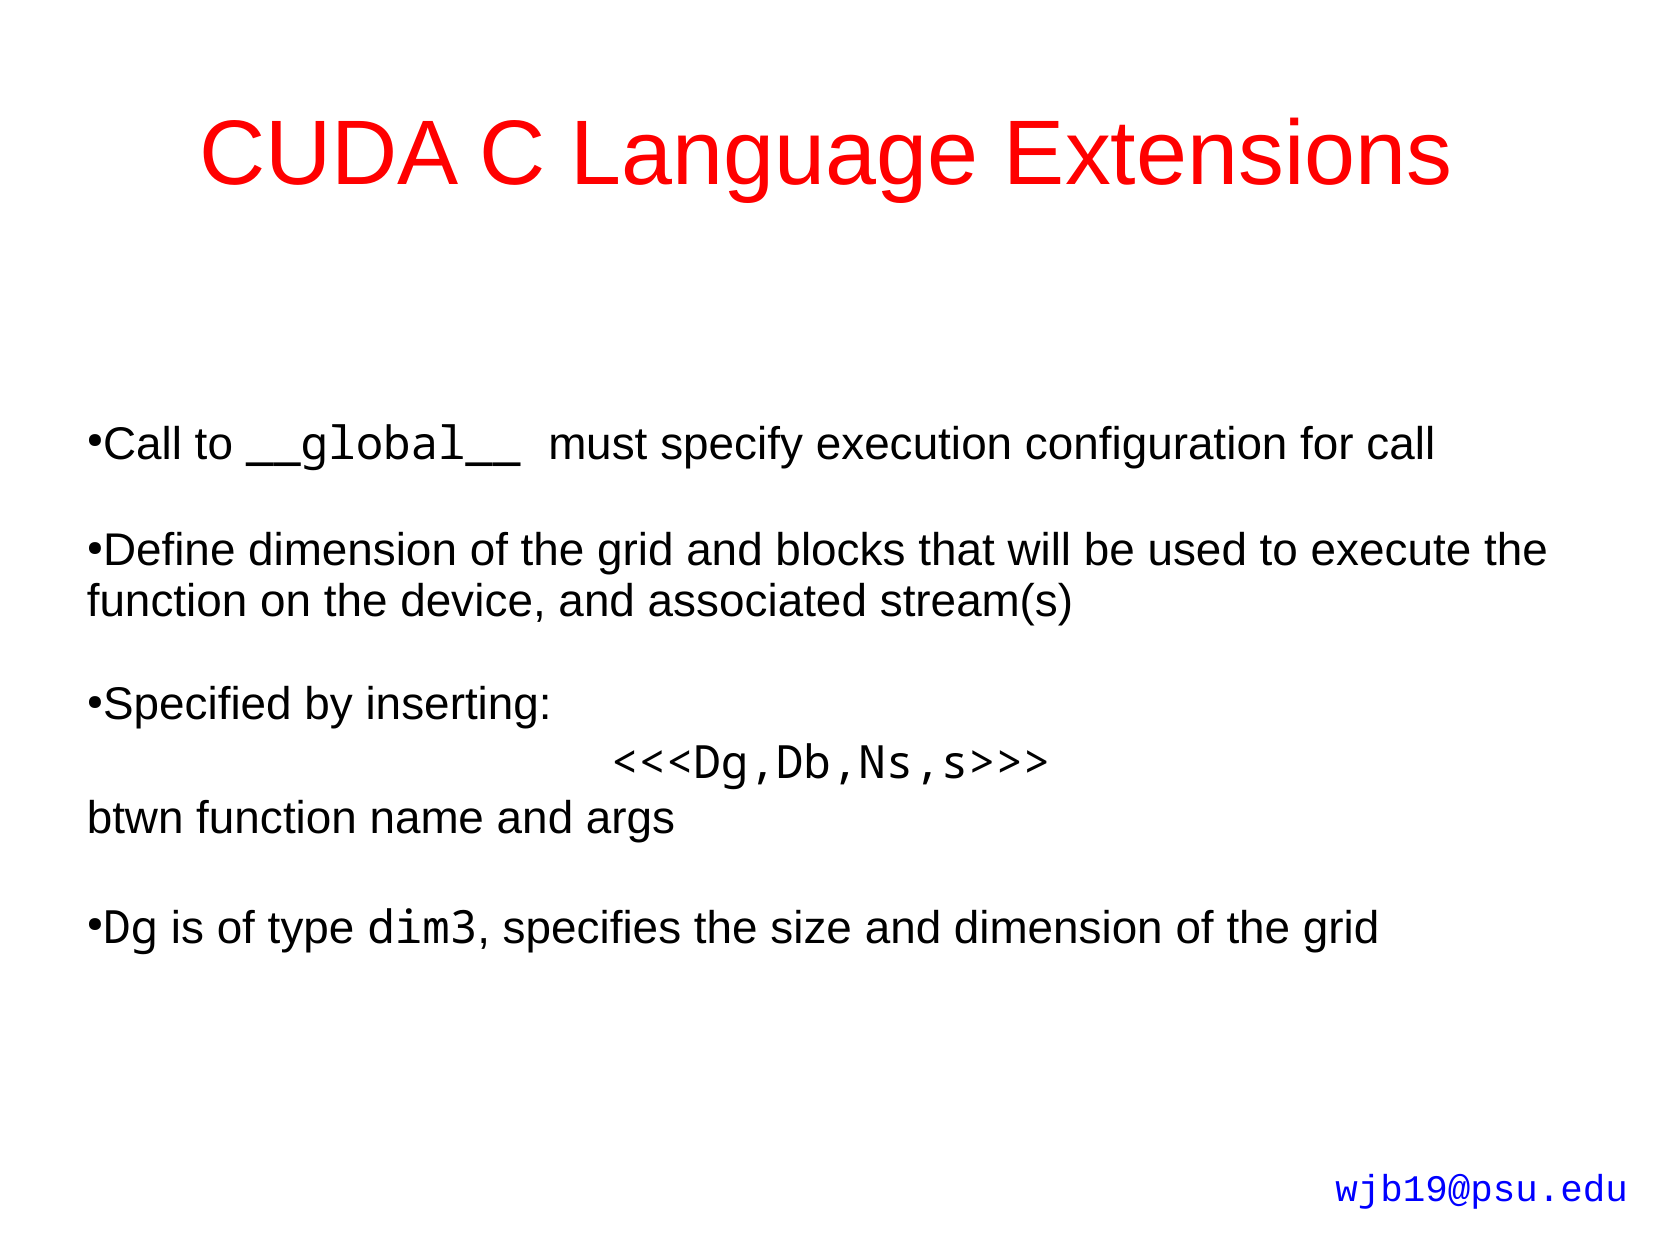

# CUDA C Language Extensions
Call to __global__ must specify execution configuration for call
Define dimension of the grid and blocks that will be used to execute the function on the device, and associated stream(s)
Specified by inserting:
<<<Dg,Db,Ns,s>>>
btwn function name and args
Dg is of type dim3, specifies the size and dimension of the grid
wjb19@psu.edu